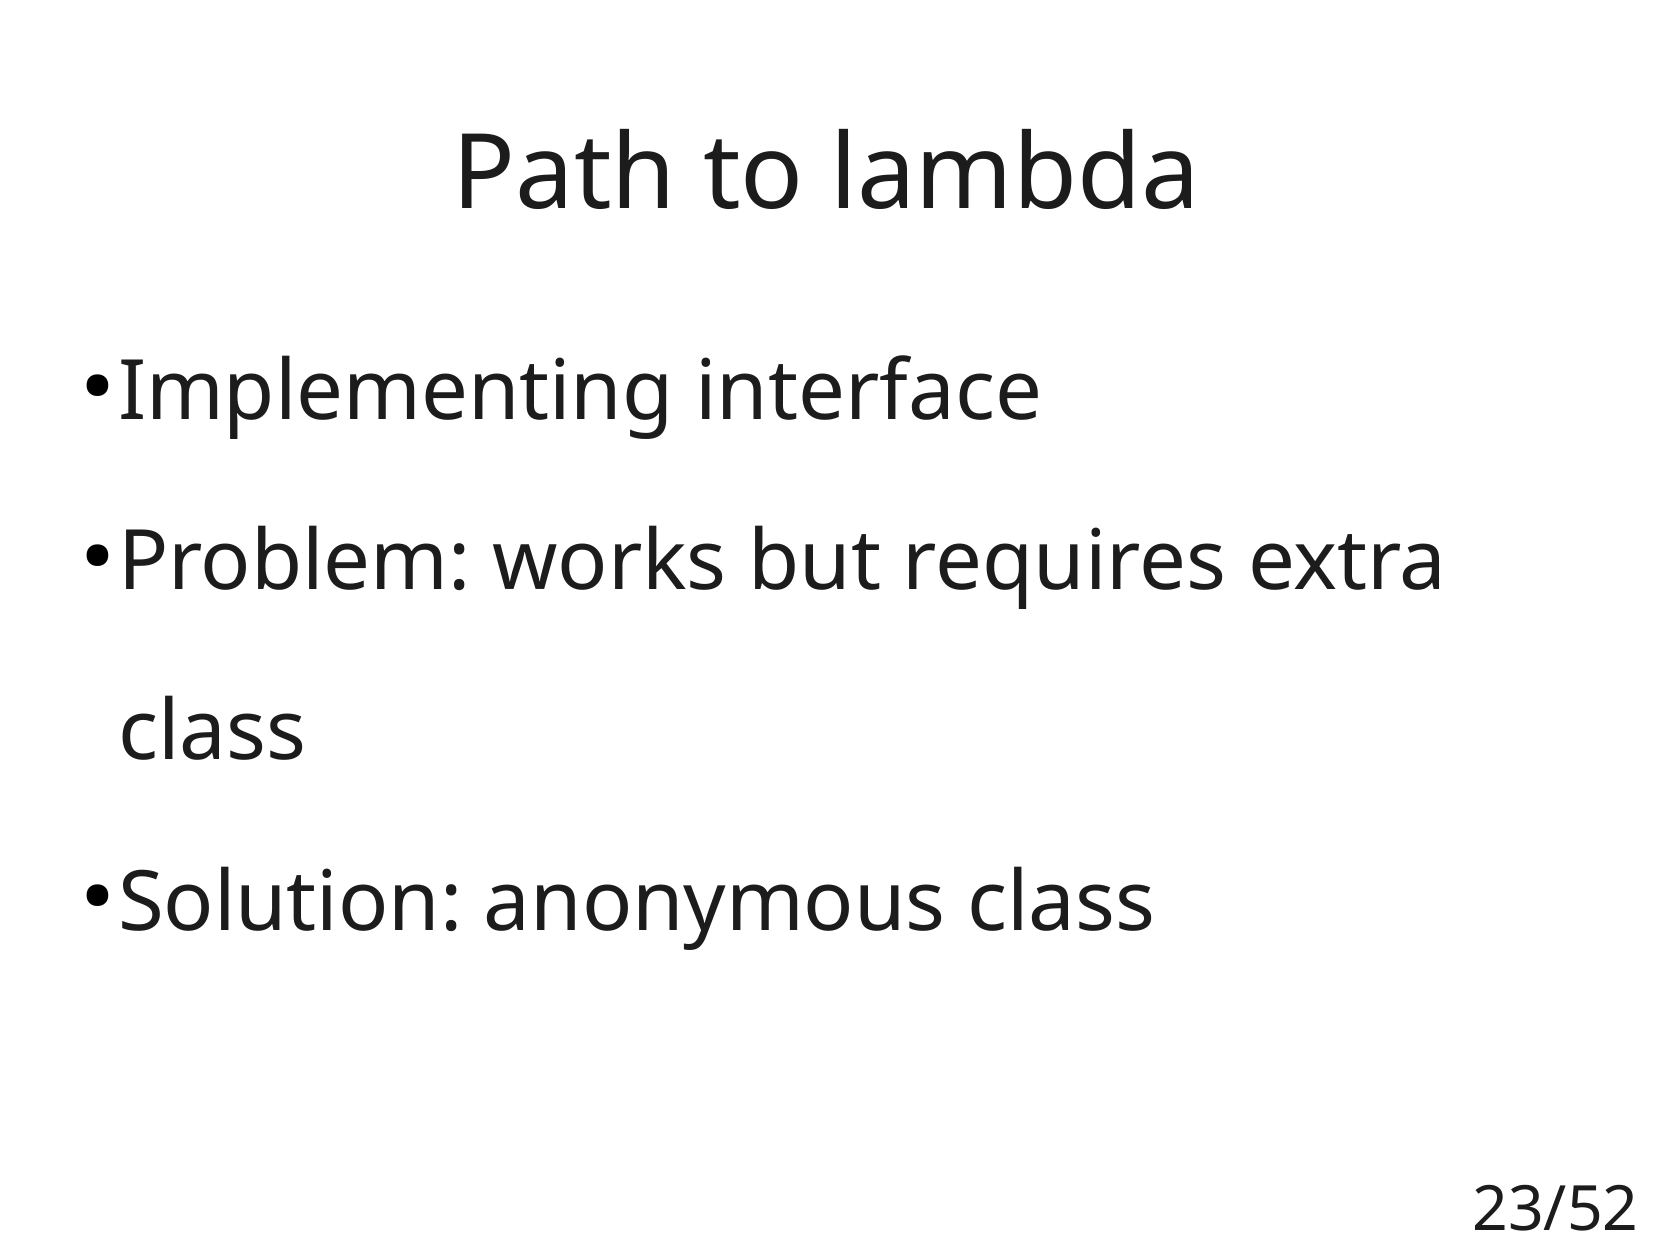

# Path to lambda
Implementing interface
Problem: works but requires extra class
Solution: anonymous class